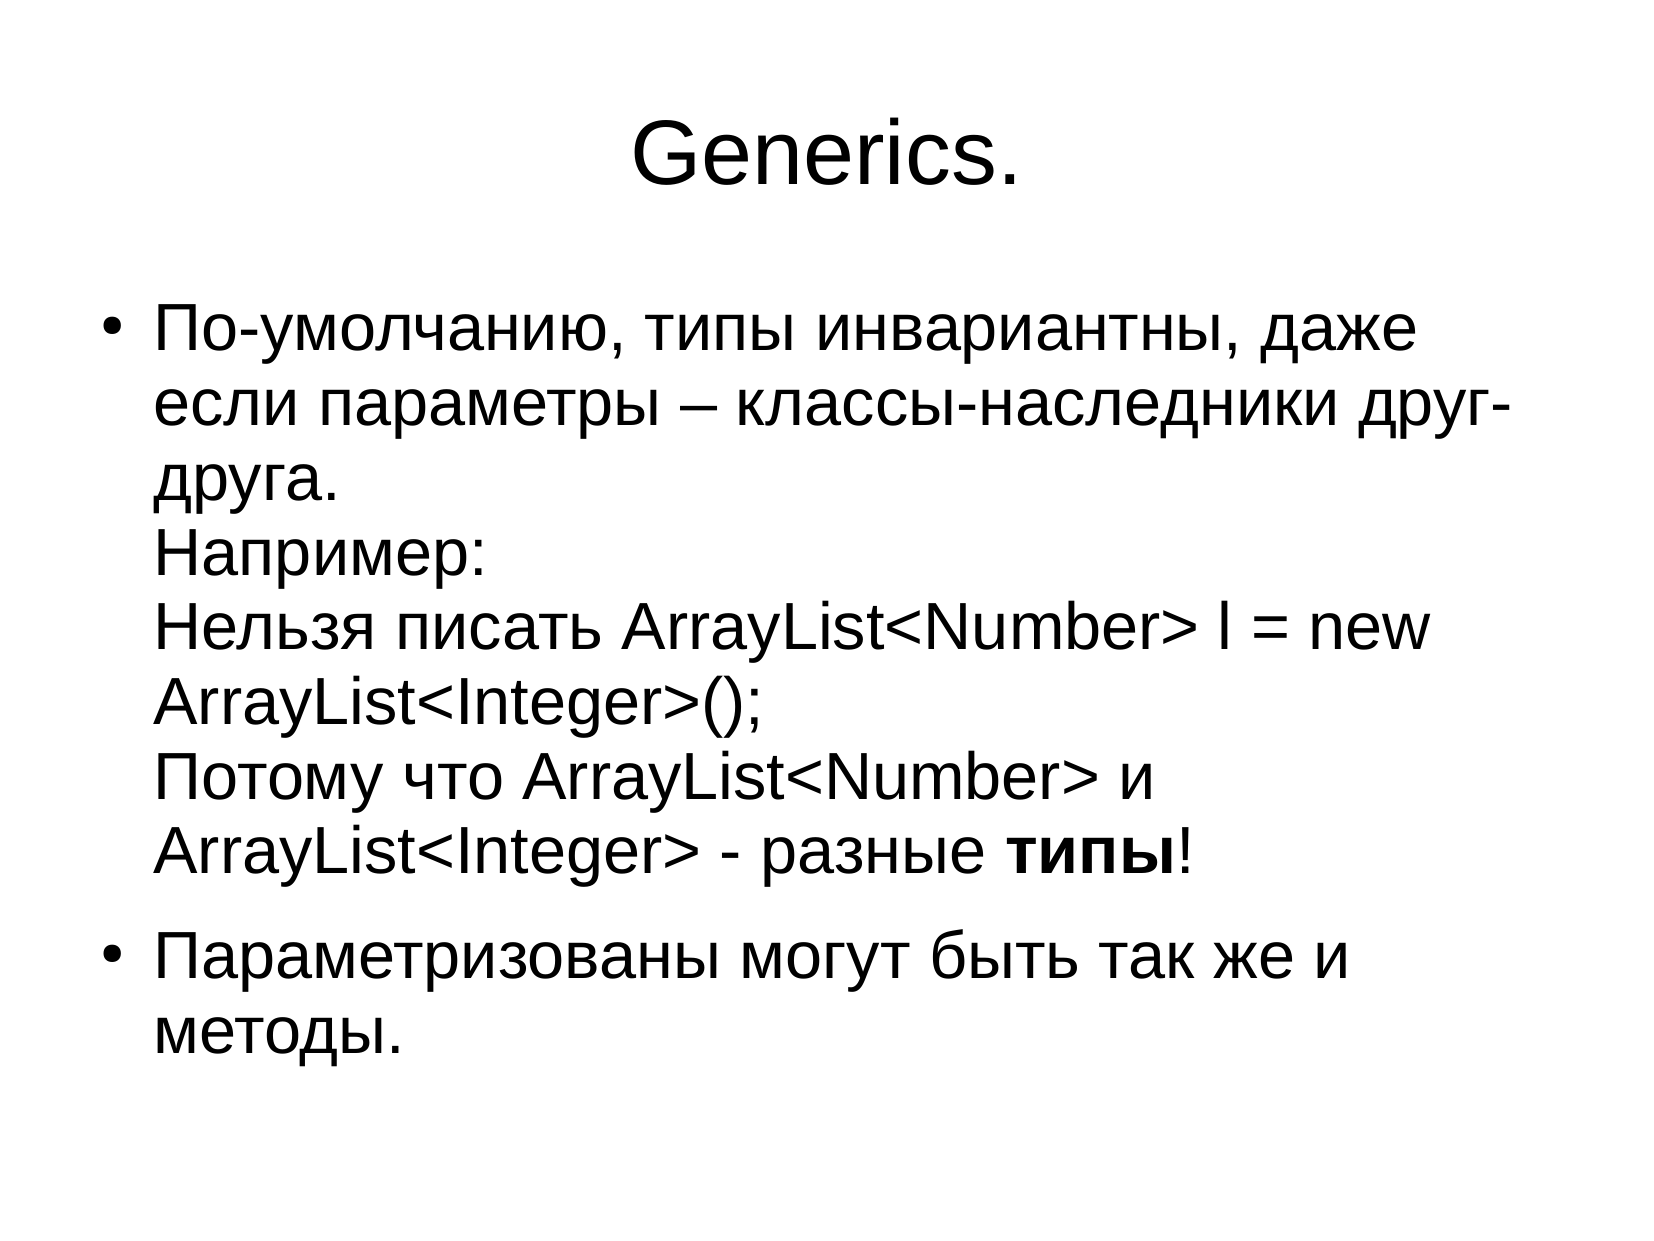

# Generics.
По-умолчанию, типы инвариантны, даже если параметры – классы-наследники друг-друга.
Например:
Нельзя писать ArrayList<Number> l = new ArrayList<Integer>();
Потому что ArrayList<Number> и ArrayList<Integer> - разные типы!
Параметризованы могут быть так же и методы.